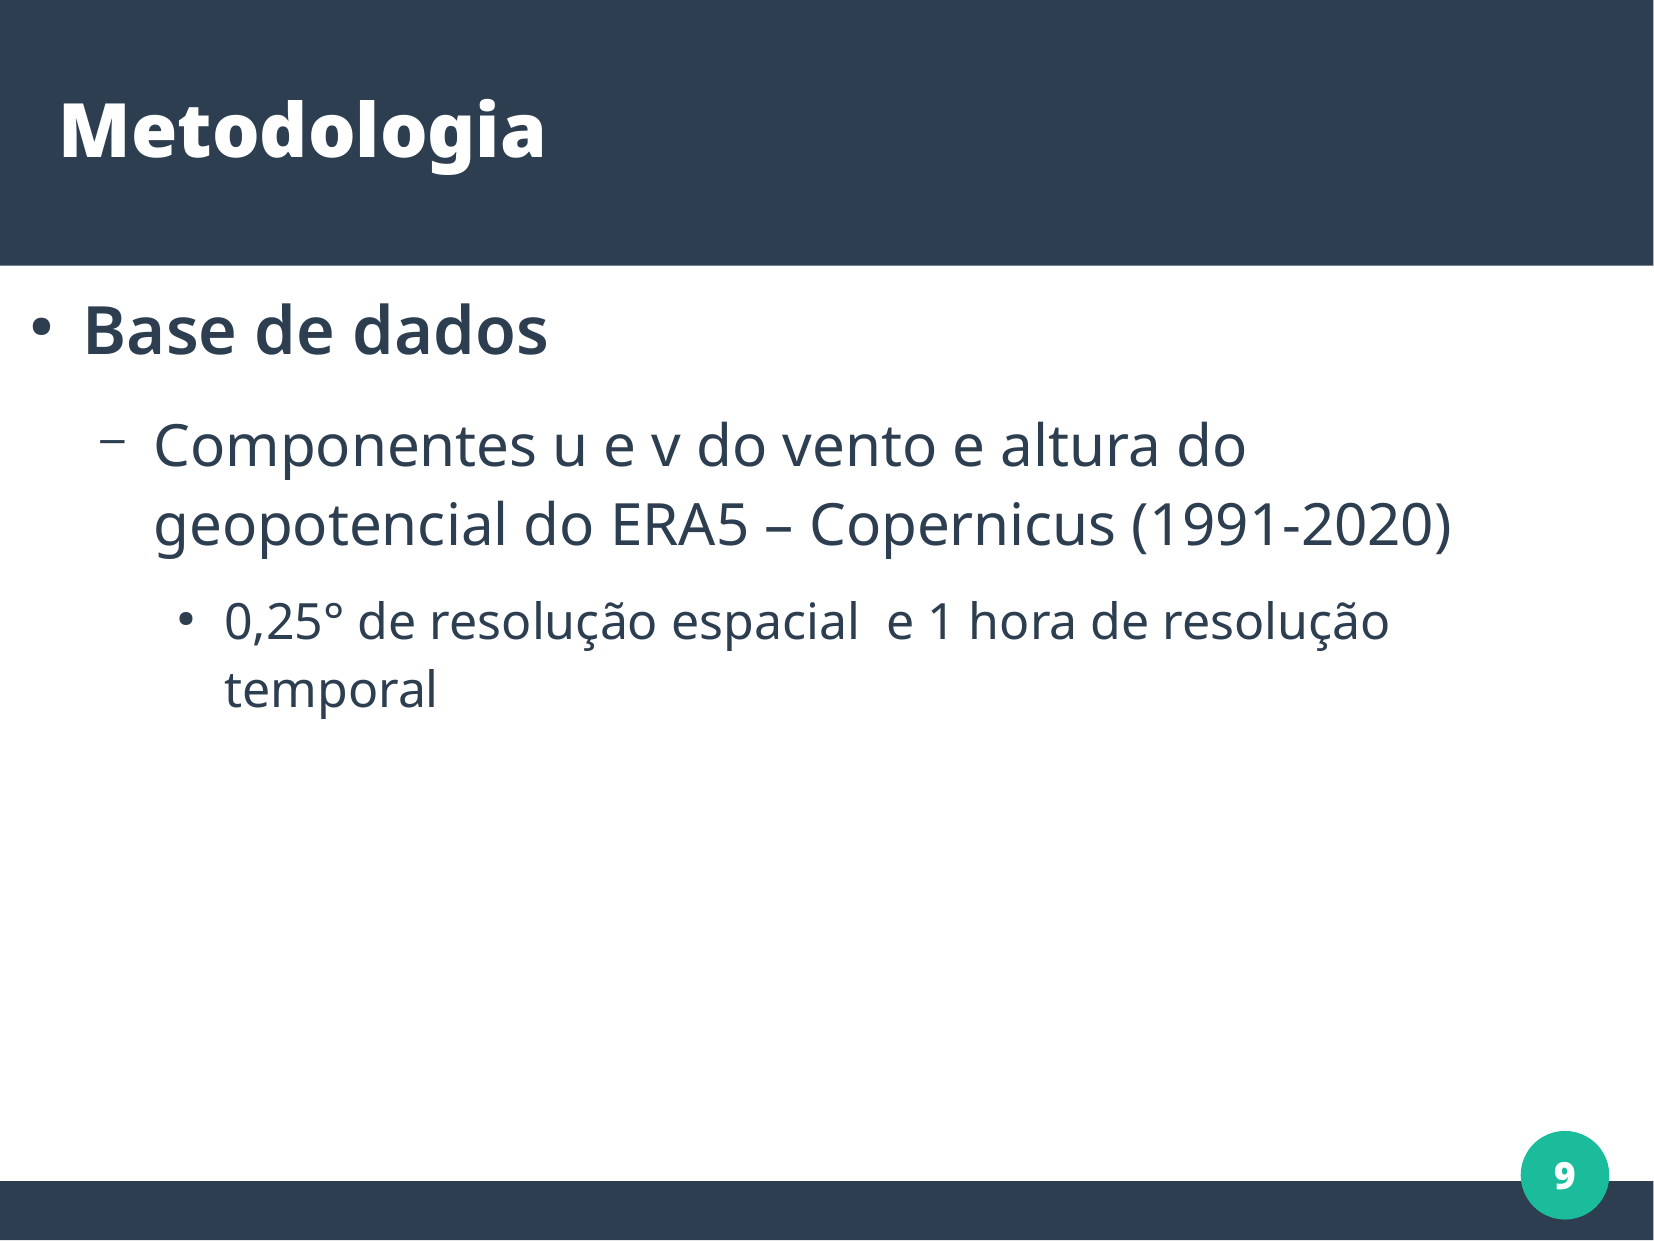

# Metodologia
Base de dados
Componentes u e v do vento e altura do geopotencial do ERA5 – Copernicus (1991-2020)
0,25° de resolução espacial e 1 hora de resolução temporal
9